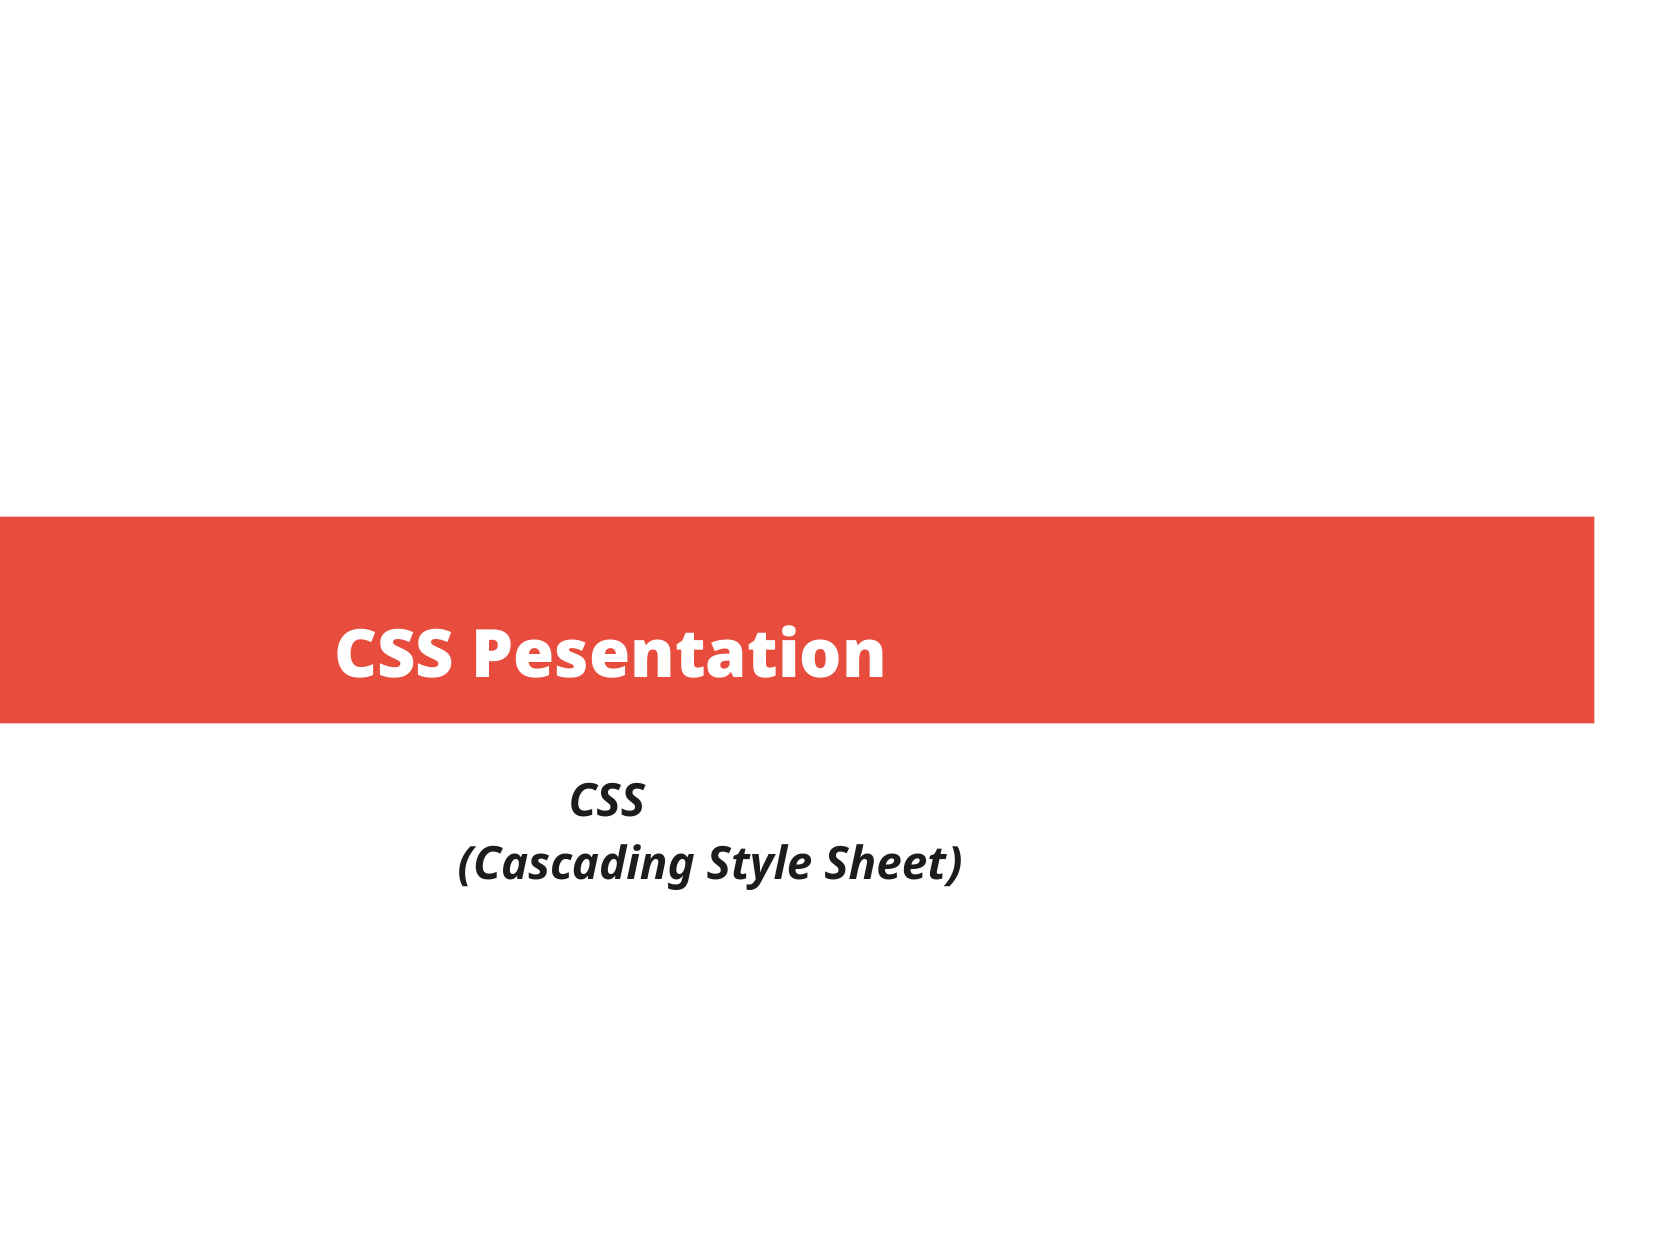

# CSS Pesentation
 CSS
					(Cascading Style Sheet)